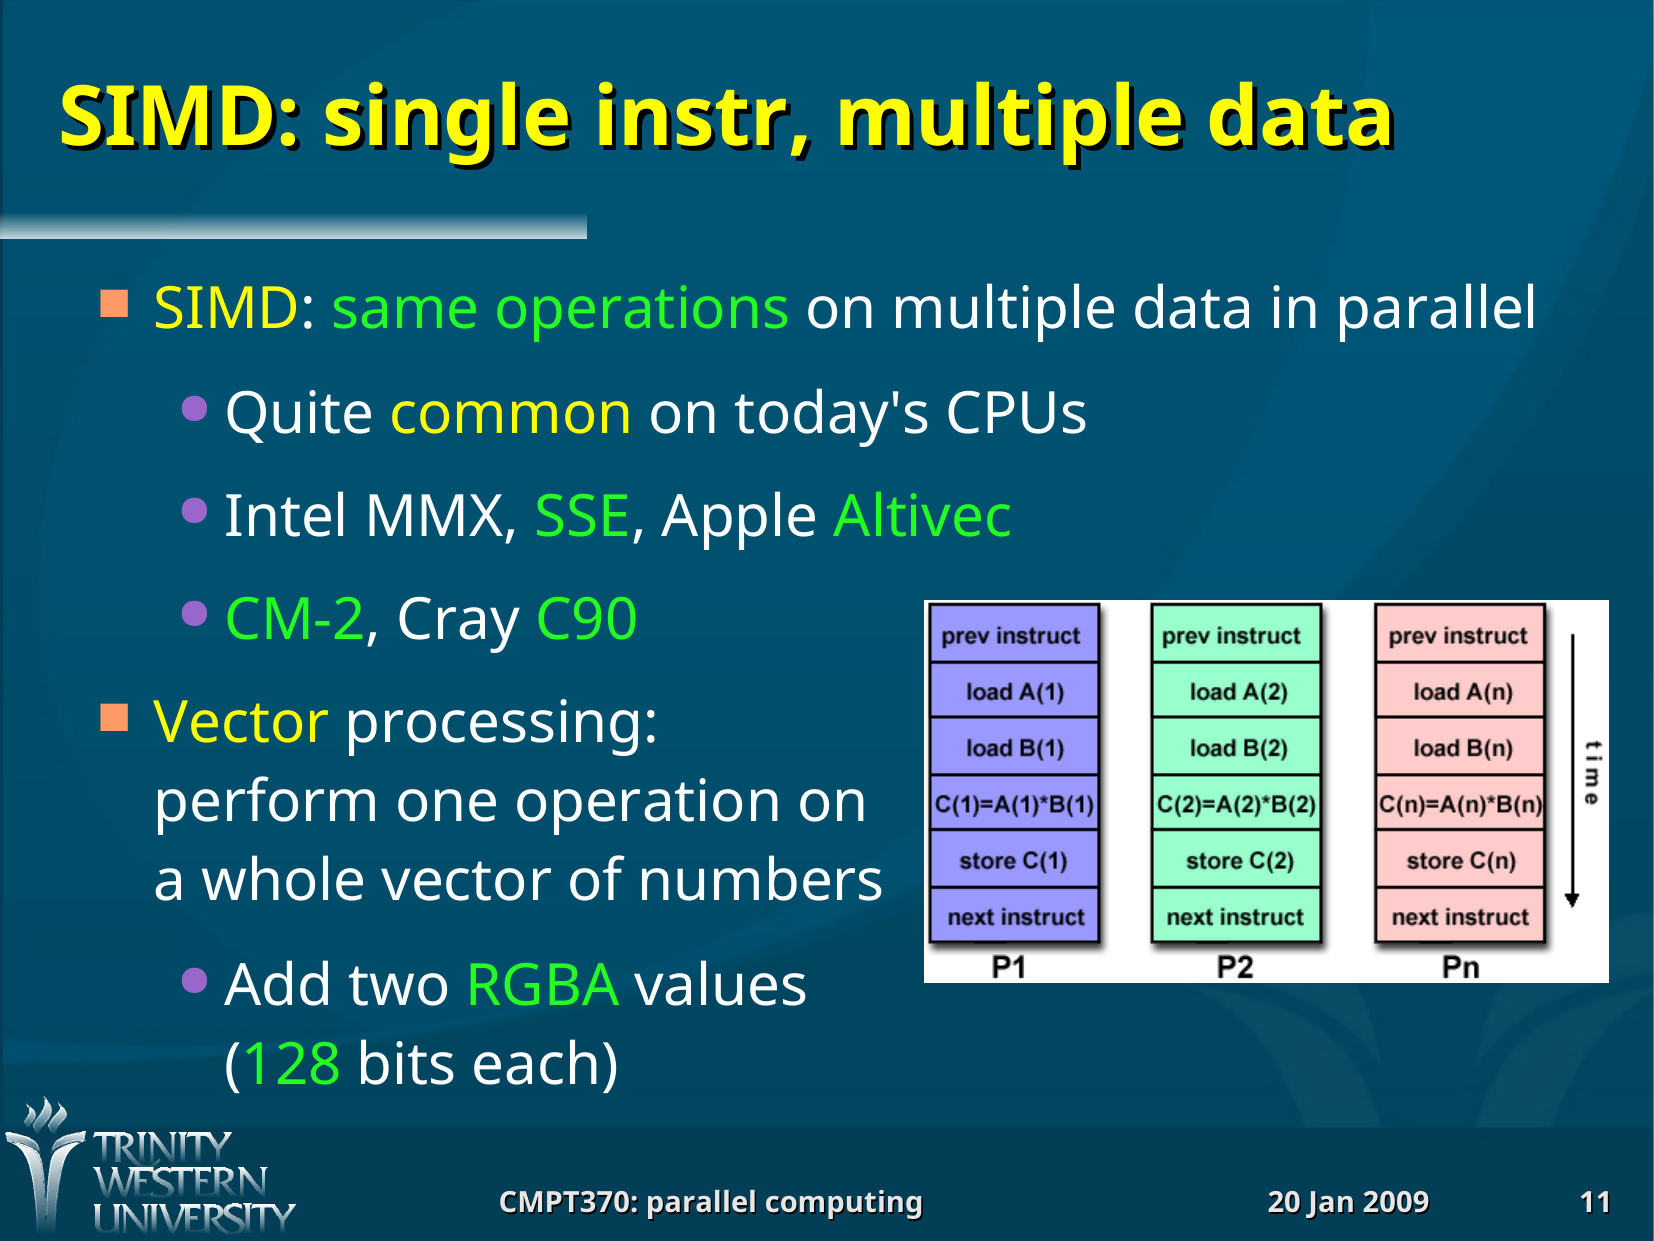

# SIMD: single instr, multiple data
SIMD: same operations on multiple data in parallel
Quite common on today's CPUs
Intel MMX, SSE, Apple Altivec
CM-2, Cray C90
Vector processing:
perform one operation on
a whole vector of numbers
Add two RGBA values
(128 bits each)
CMPT370: parallel computing
20 Jan 2009
11